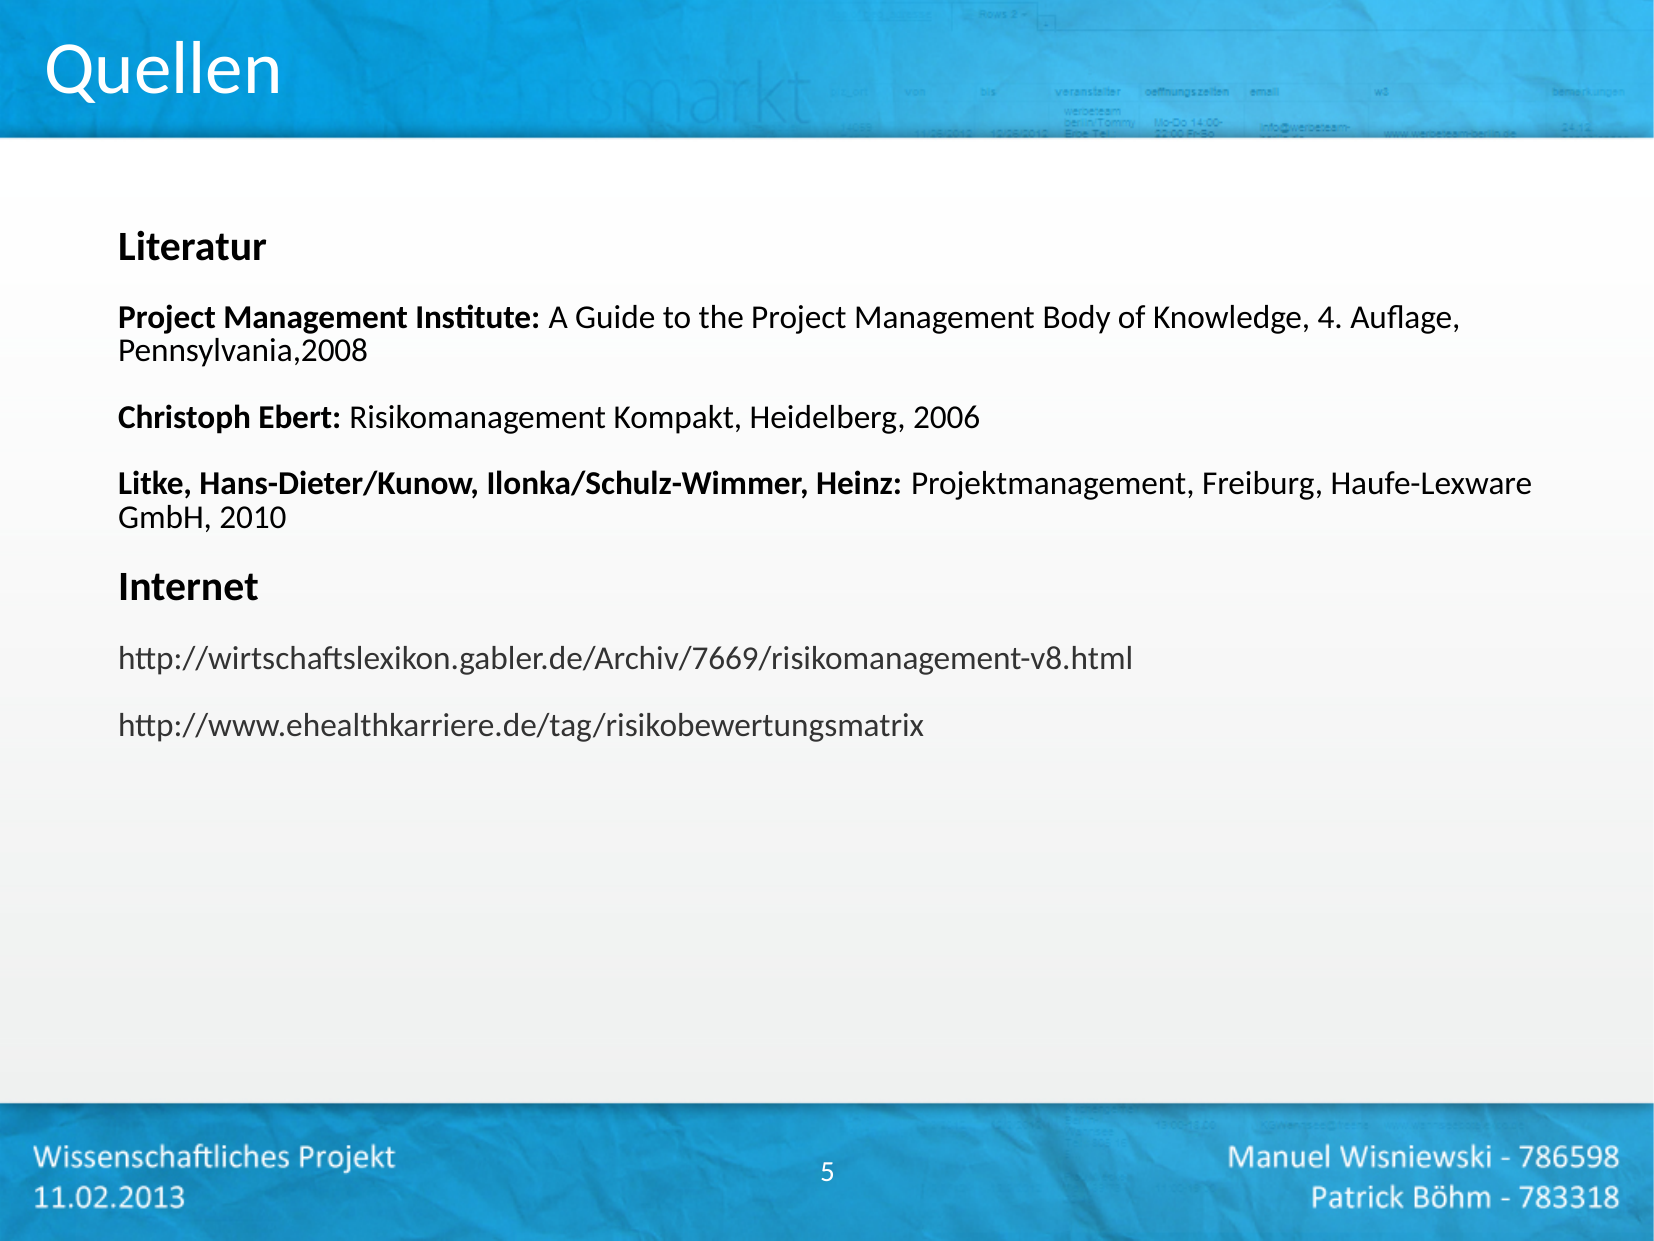

Quellen
	Literatur
	Project Management Institute: A Guide to the Project Management Body of Knowledge, 4. Auflage,
	Pennsylvania,2008
	Christoph Ebert: Risikomanagement Kompakt, Heidelberg, 2006
	Litke, Hans-Dieter/Kunow, Ilonka/Schulz-Wimmer, Heinz: Projektmanagement, Freiburg, Haufe-Lexware
	GmbH, 2010
	Internet
	http://wirtschaftslexikon.gabler.de/Archiv/7669/risikomanagement-v8.html
	http://www.ehealthkarriere.de/tag/risikobewertungsmatrix